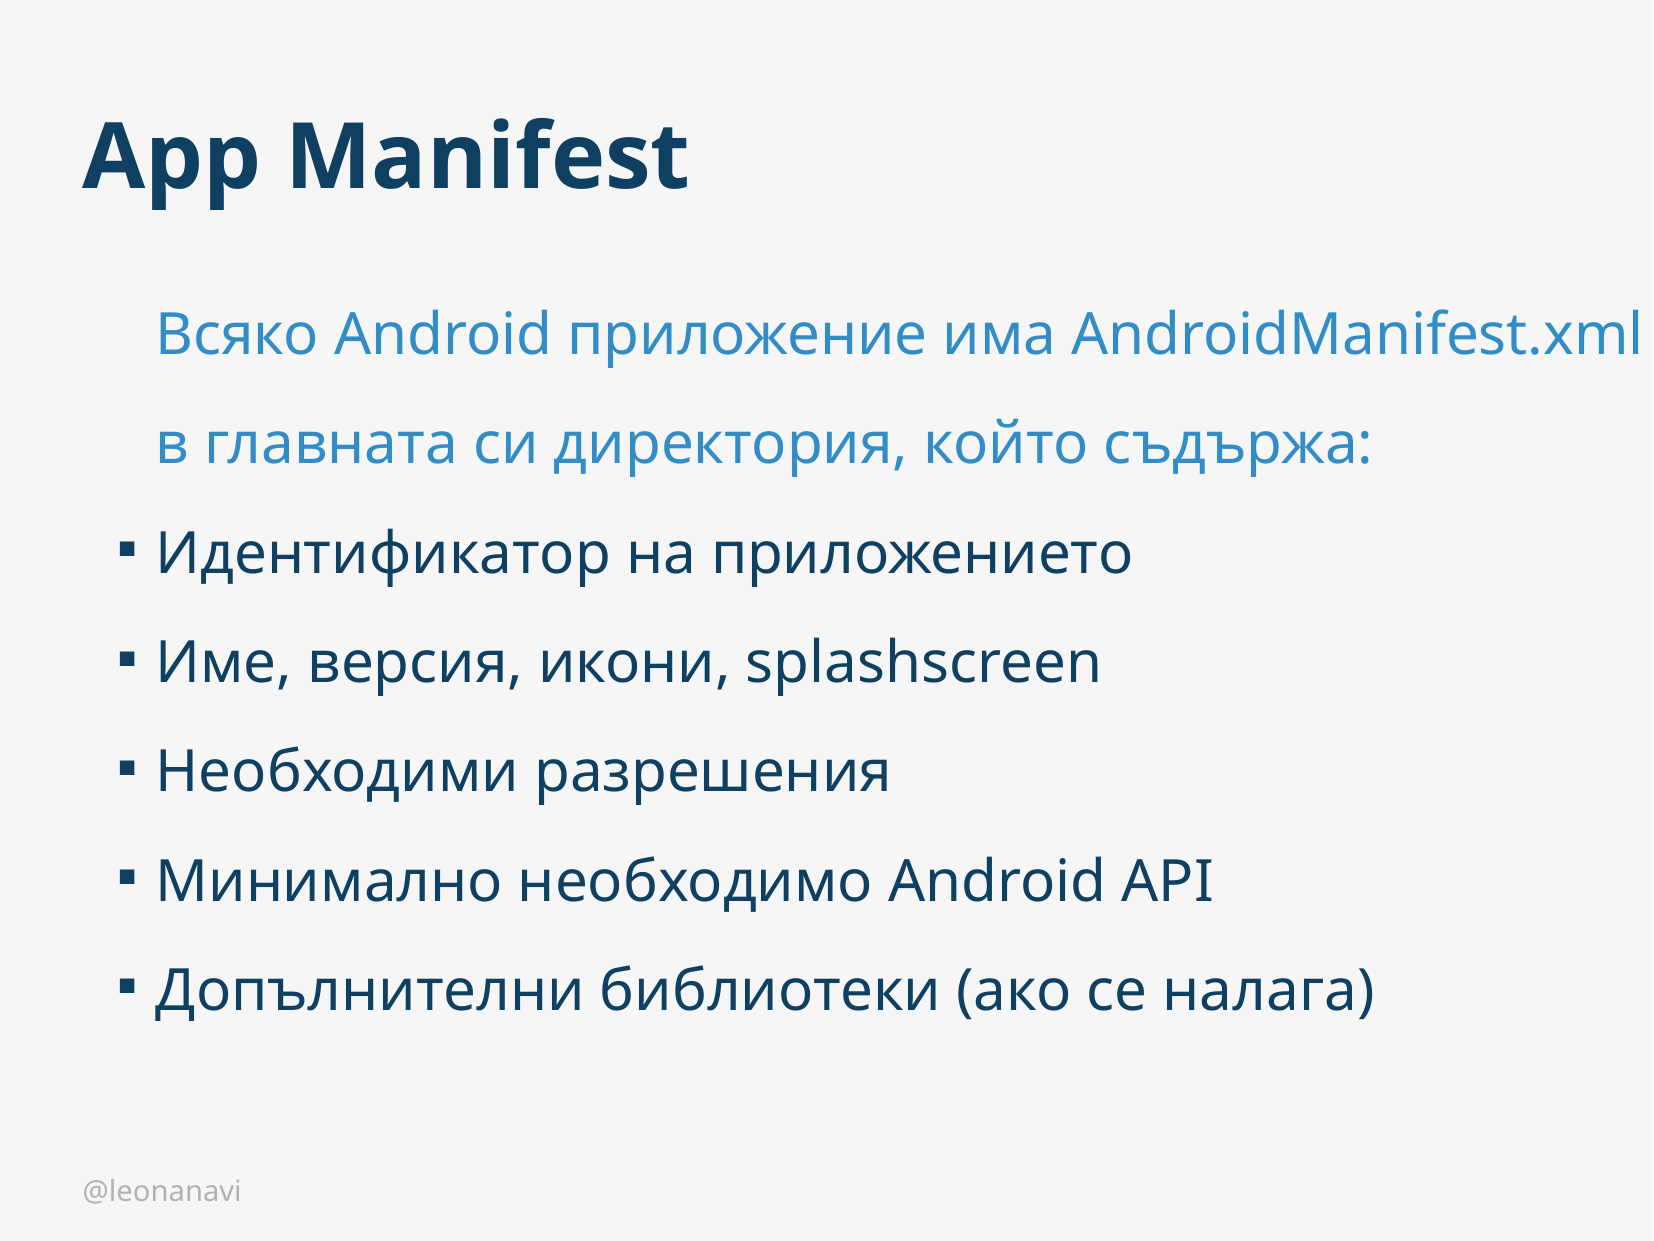

# App Manifest
Всяко Android приложение има AndroidManifest.xml
в главната си директория, който съдържа:
Идентификатор на приложението
Име, версия, икони, splashscreen
Необходими разрешения
Минимално необходимо Android API
Допълнителни библиотеки (ако се налага)